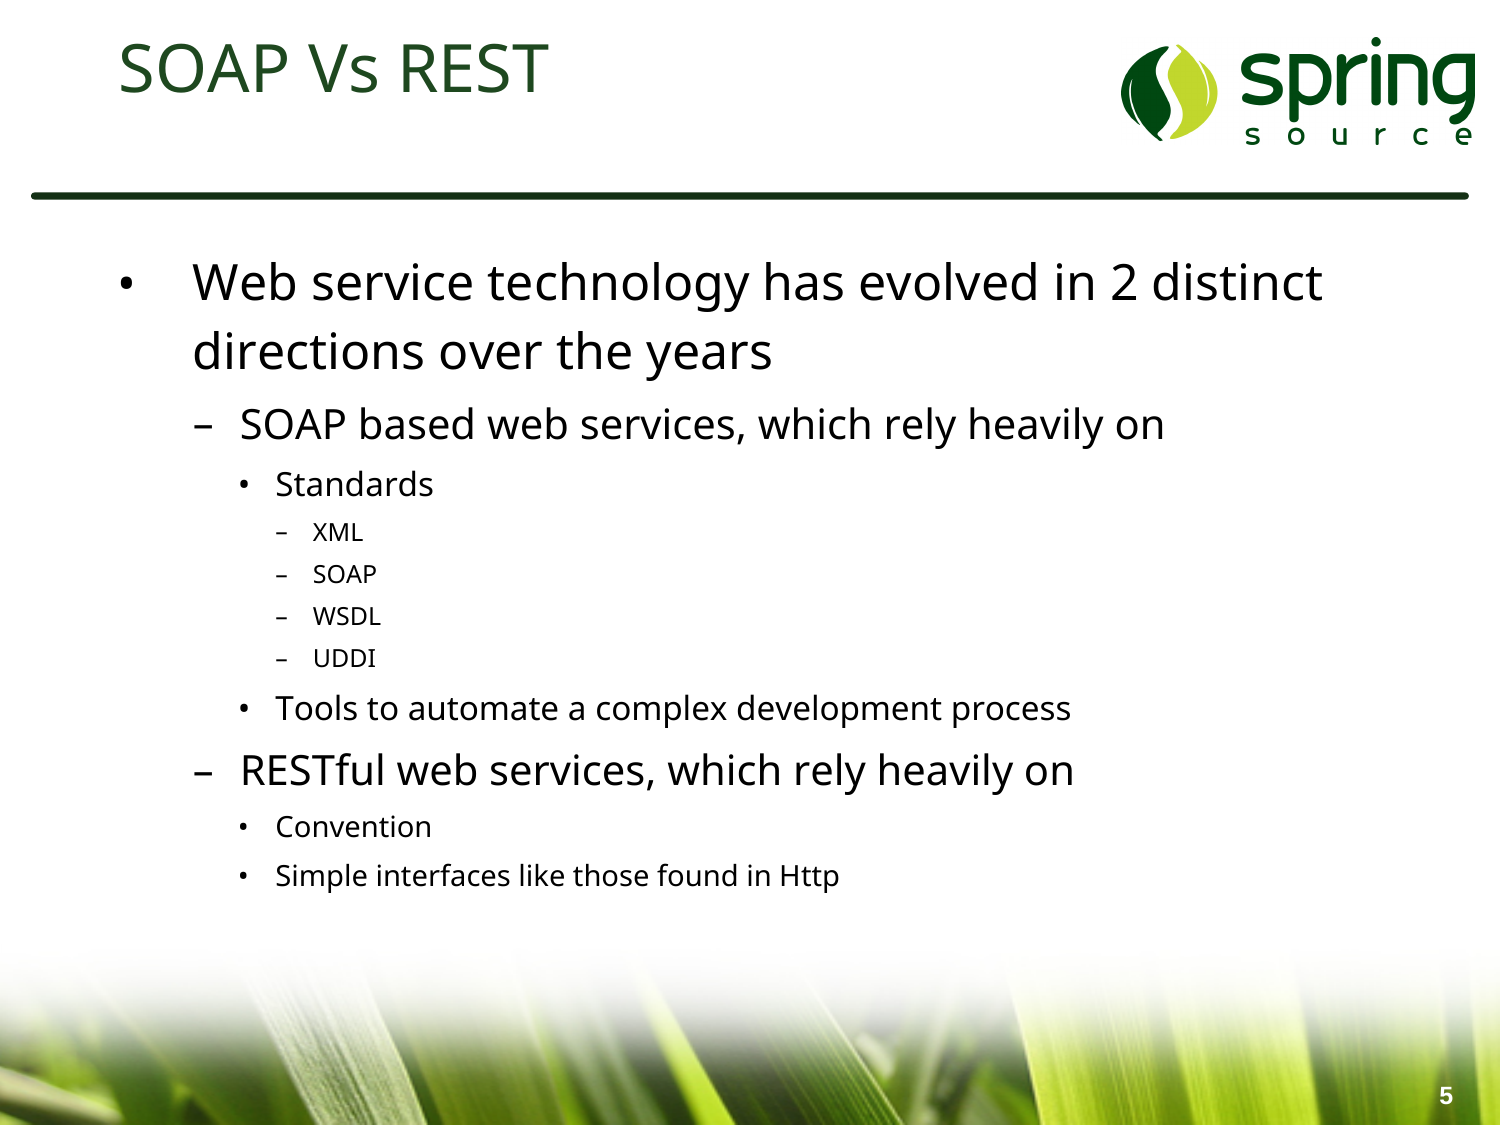

SOAP Vs REST
# Web service technology has evolved in 2 distinct directions over the years
SOAP based web services, which rely heavily on
Standards
XML
SOAP
WSDL
UDDI
Tools to automate a complex development process
RESTful web services, which rely heavily on
Convention
Simple interfaces like those found in Http